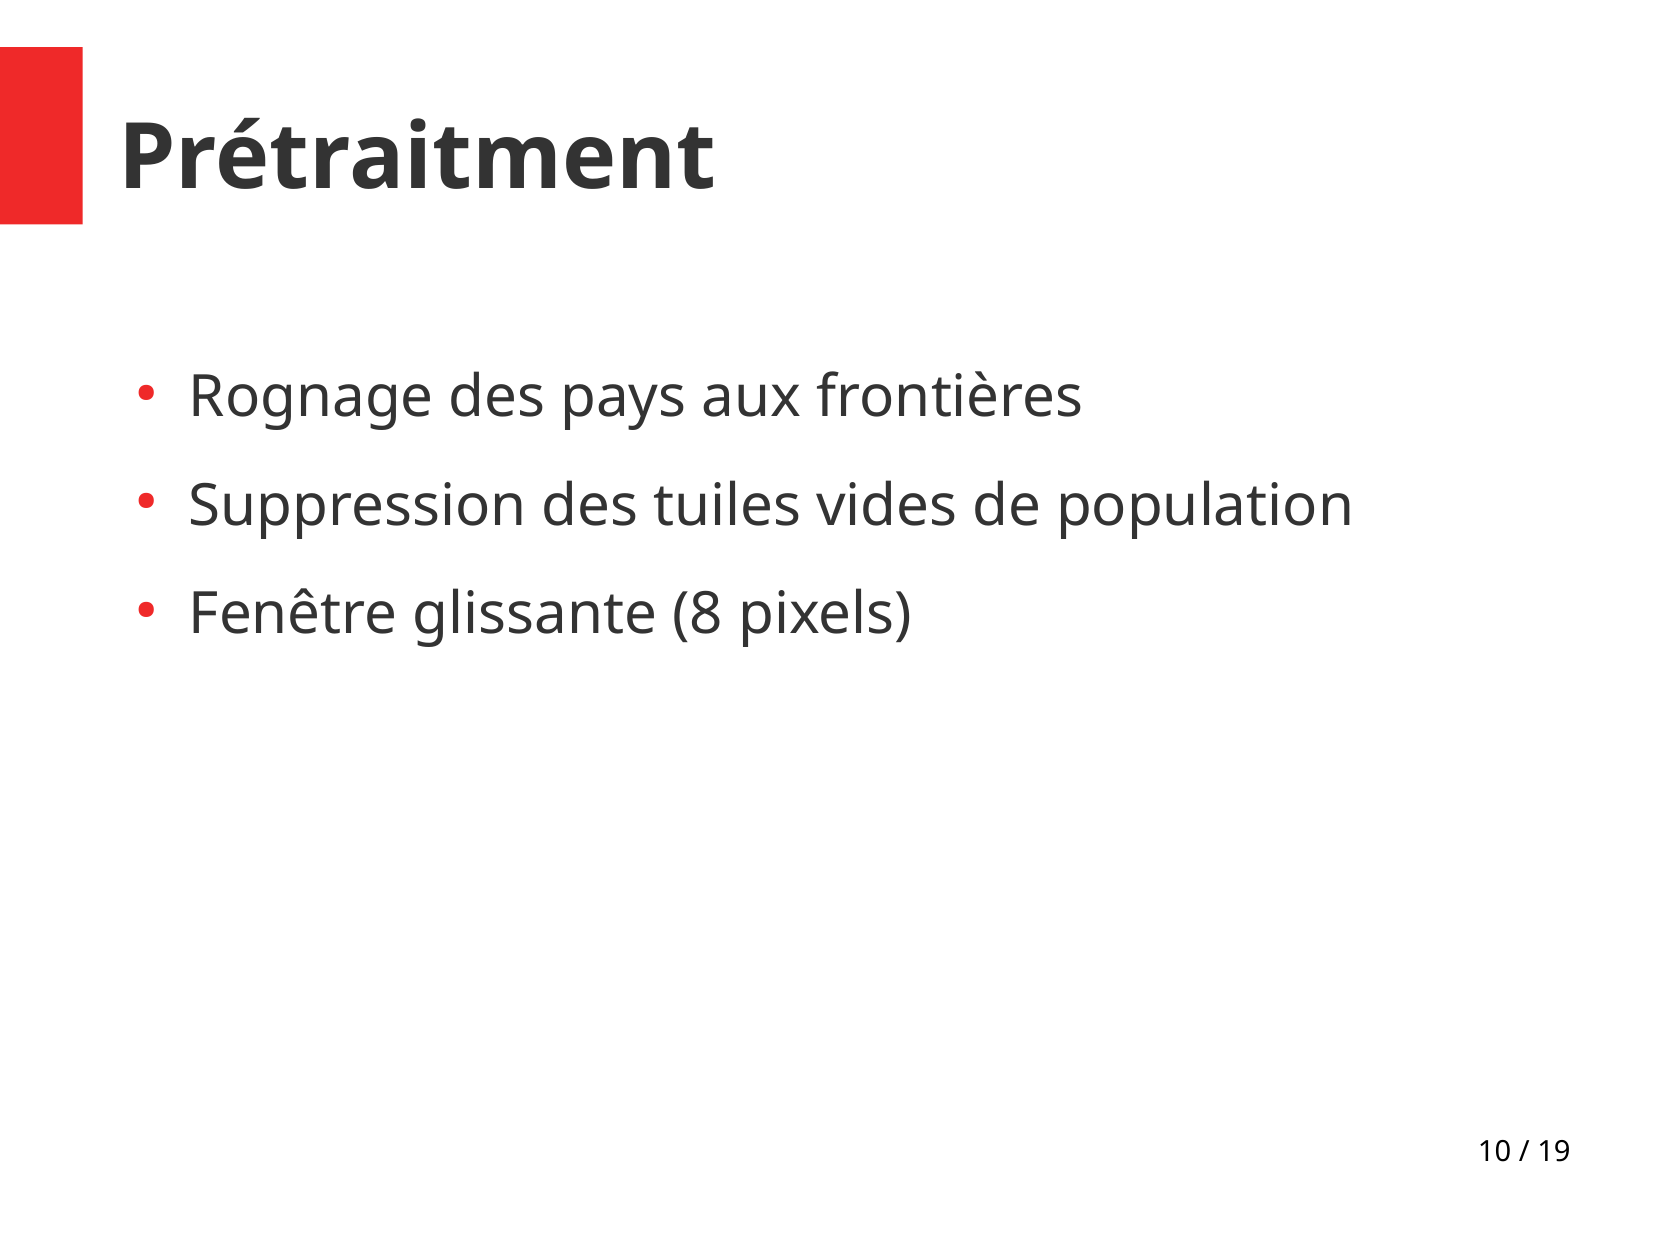

# Prétraitment
Rognage des pays aux frontières
Suppression des tuiles vides de population
Fenêtre glissante (8 pixels)
10